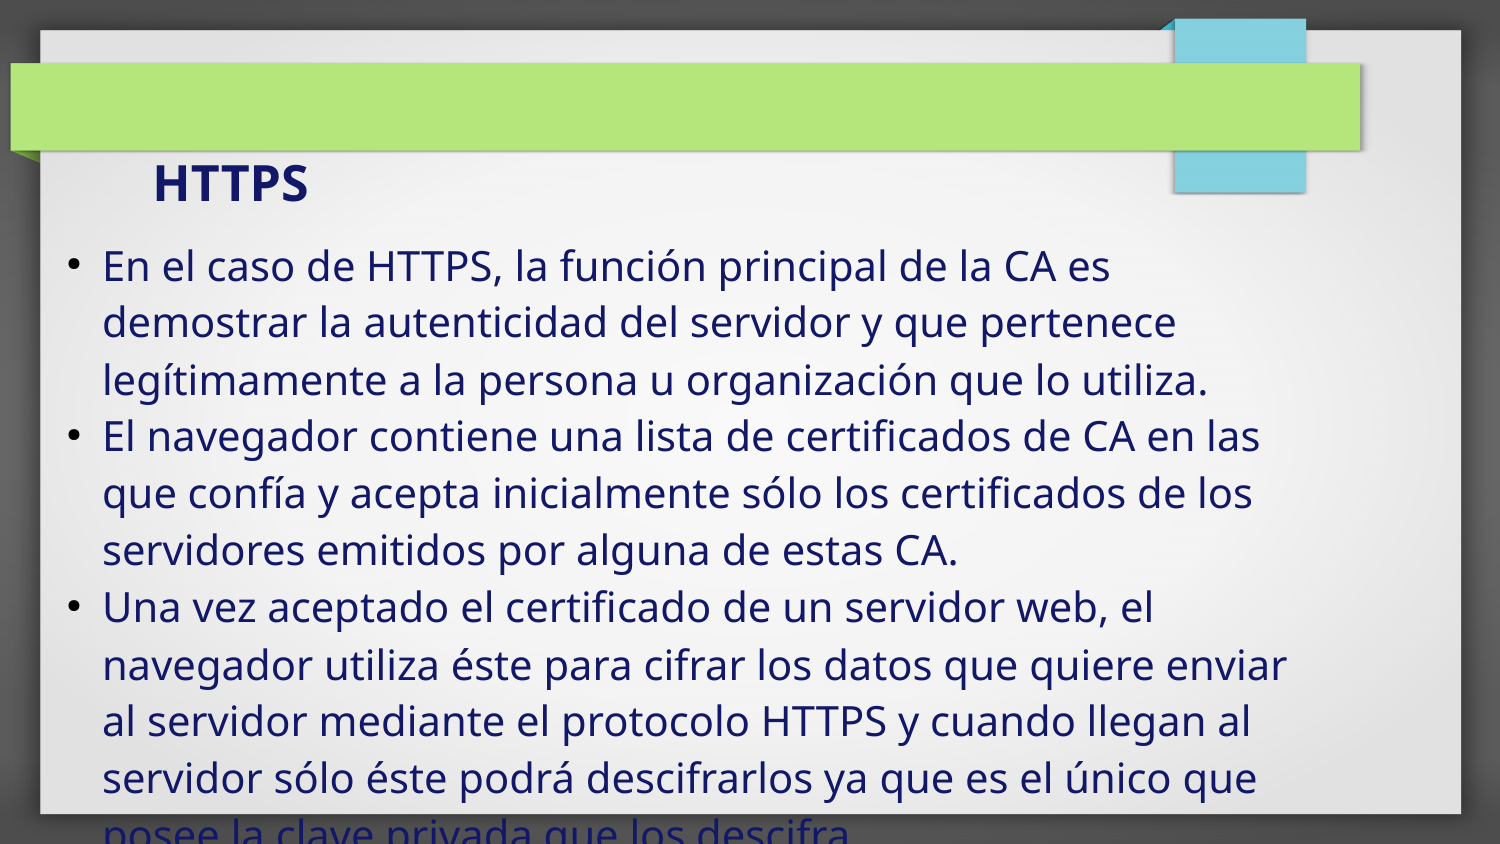

# HTTPS
En el caso de HTTPS, la función principal de la CA es demostrar la autenticidad del servidor y que pertenece legítimamente a la persona u organización que lo utiliza.
El navegador contiene una lista de certificados de CA en las que confía y acepta inicialmente sólo los certificados de los servidores emitidos por alguna de estas CA.
Una vez aceptado el certificado de un servidor web, el navegador utiliza éste para cifrar los datos que quiere enviar al servidor mediante el protocolo HTTPS y cuando llegan al servidor sólo éste podrá descifrarlos ya que es el único que posee la clave privada que los descifra.